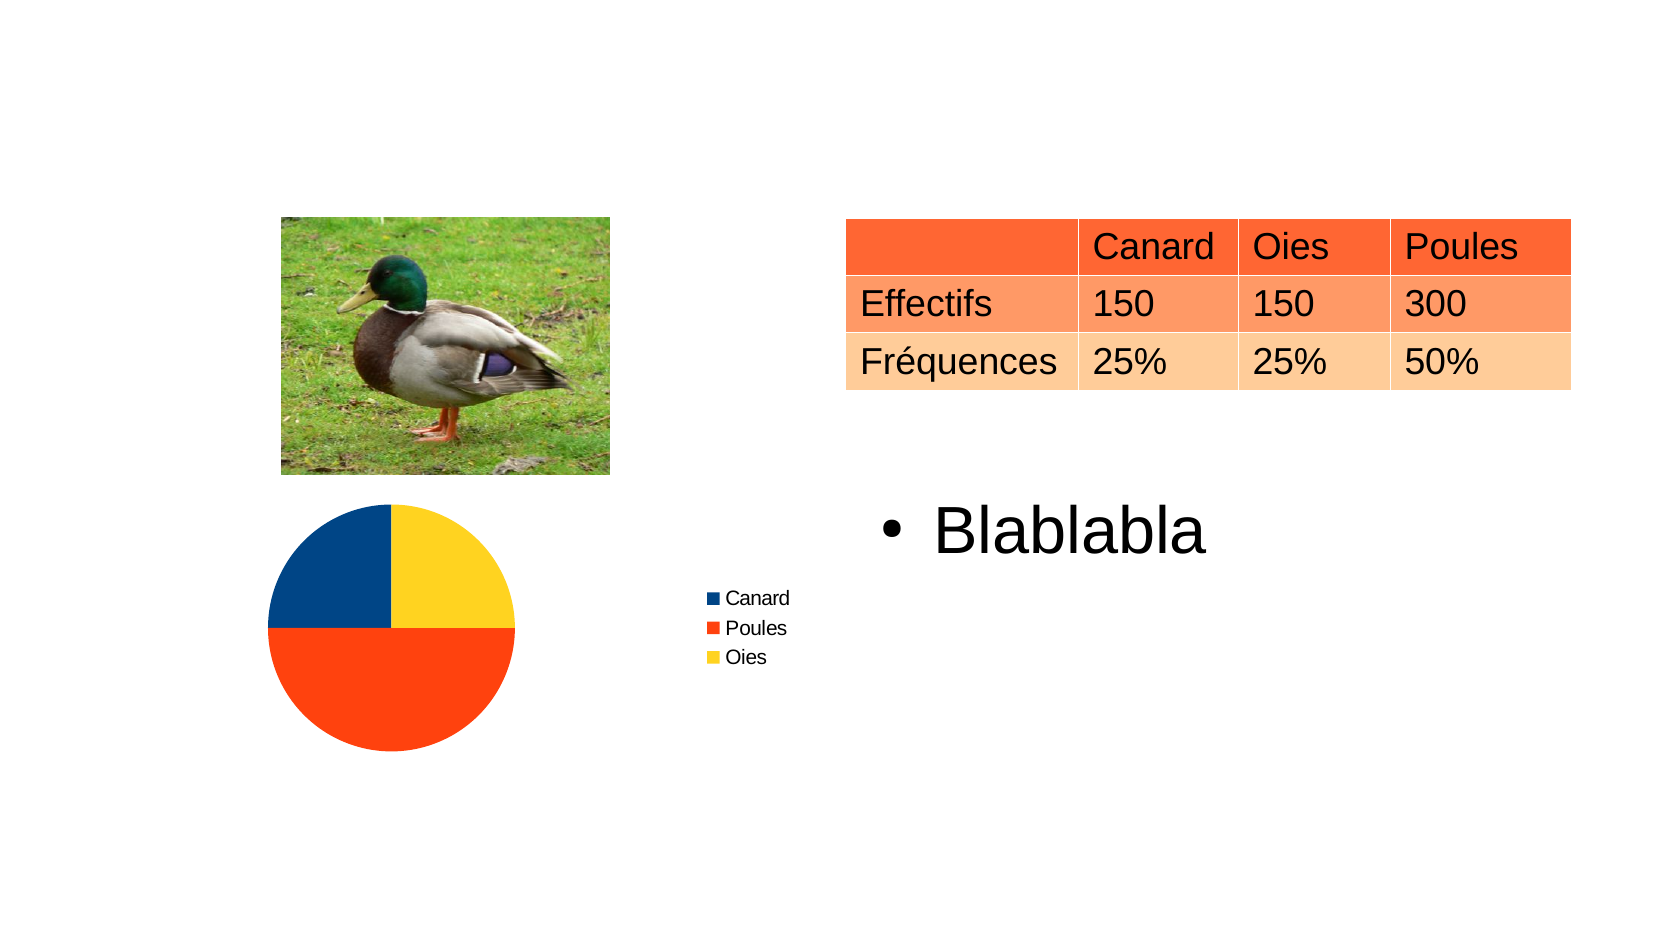

#
| | Canard | Oies | Poules |
| --- | --- | --- | --- |
| Effectifs | 150 | 150 | 300 |
| Fréquences | 25% | 25% | 50% |
Blablabla
### Chart
| Category | 1 colonne |
|---|---|
| Canard | 150.0 |
| Poules | 300.0 |
| Oies | 150.0 |